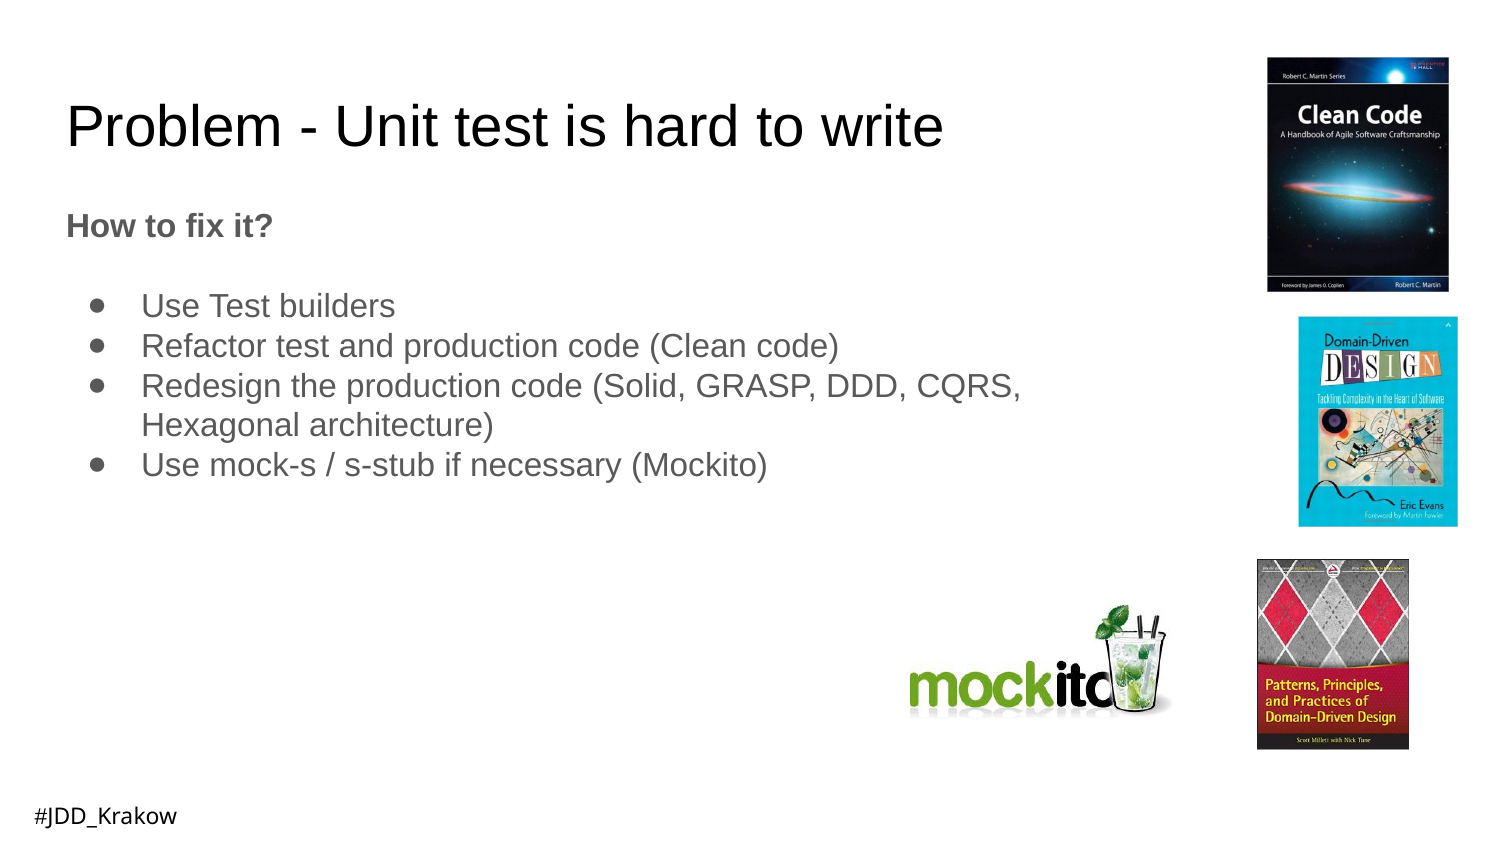

Problem - Unit test is hard to write
# How to fix it?
Use Test builders
Refactor test and production code (Clean code)
Redesign the production code (Solid, GRASP, DDD, CQRS,
Hexagonal architecture)
Use mock-s / s-stub if necessary (Mockito)
 #JDD_Krakow